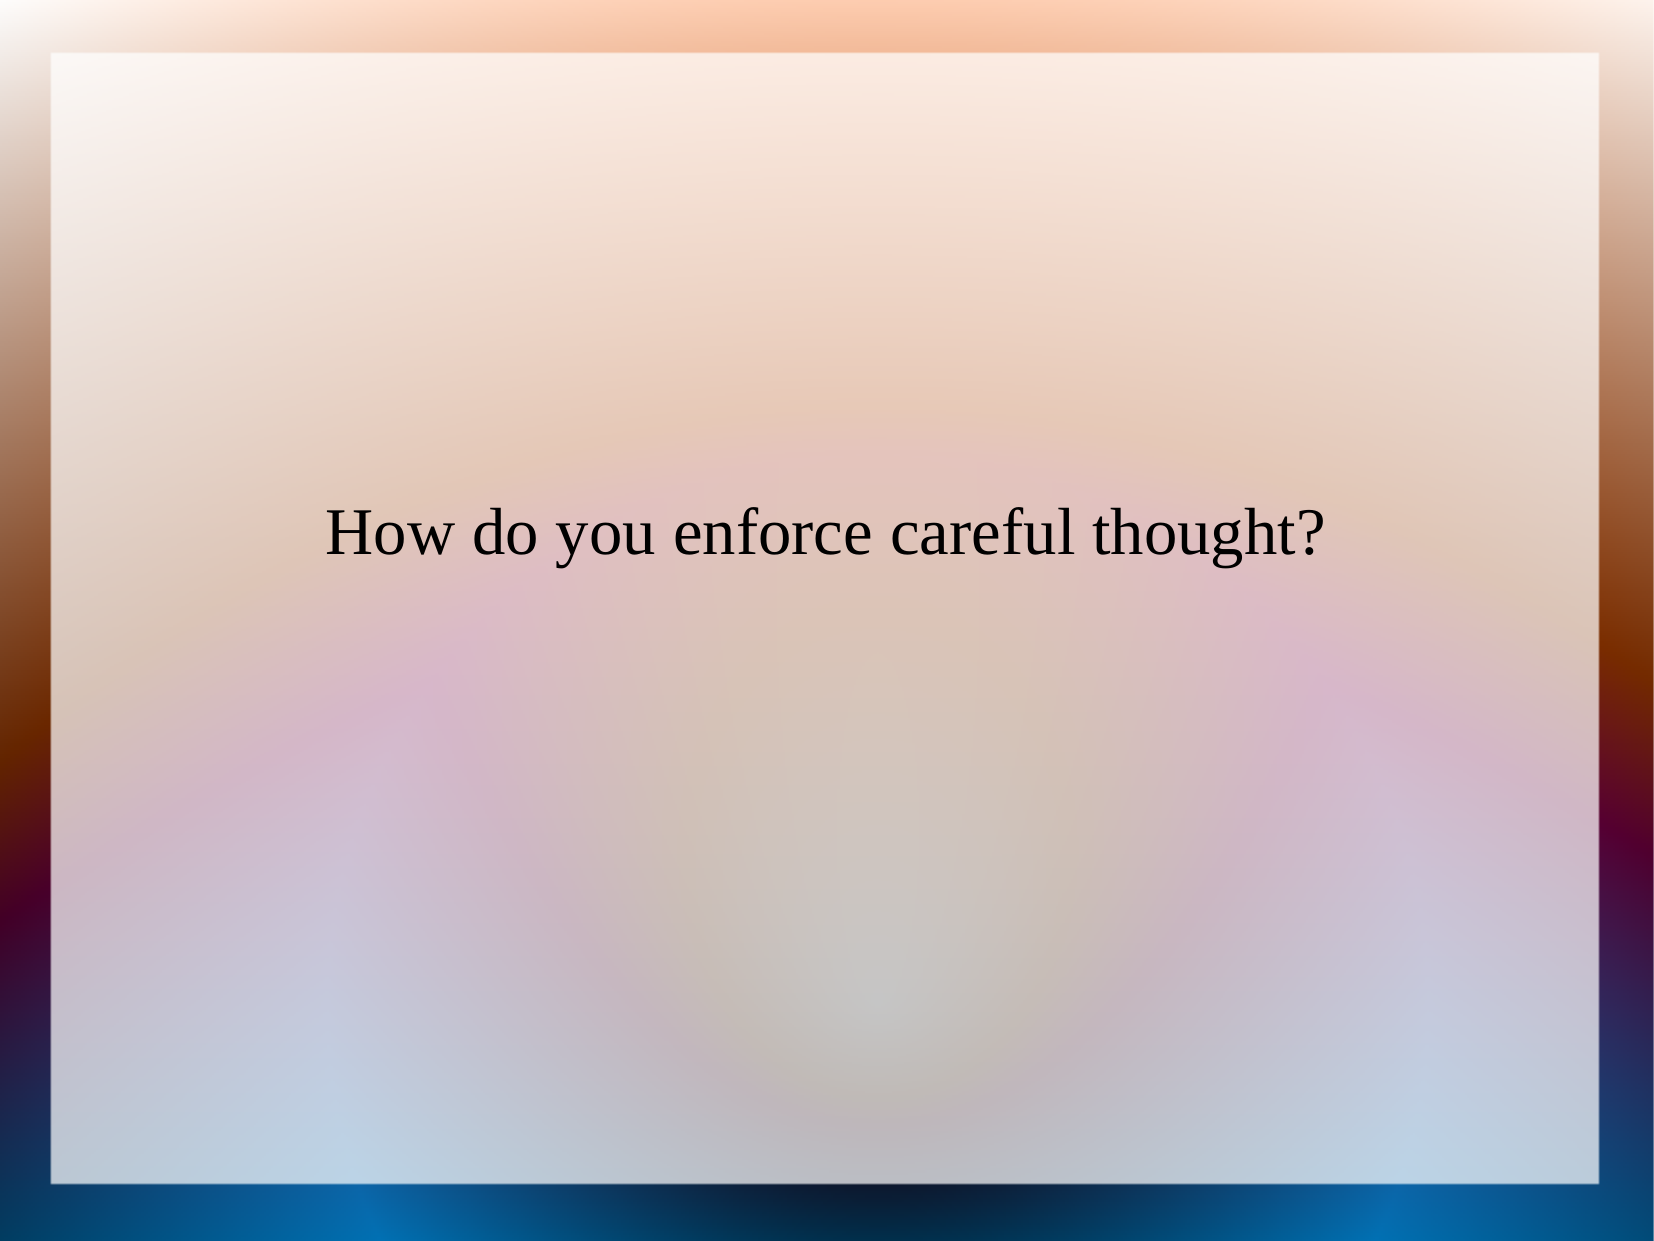

# How do you enforce careful thought?